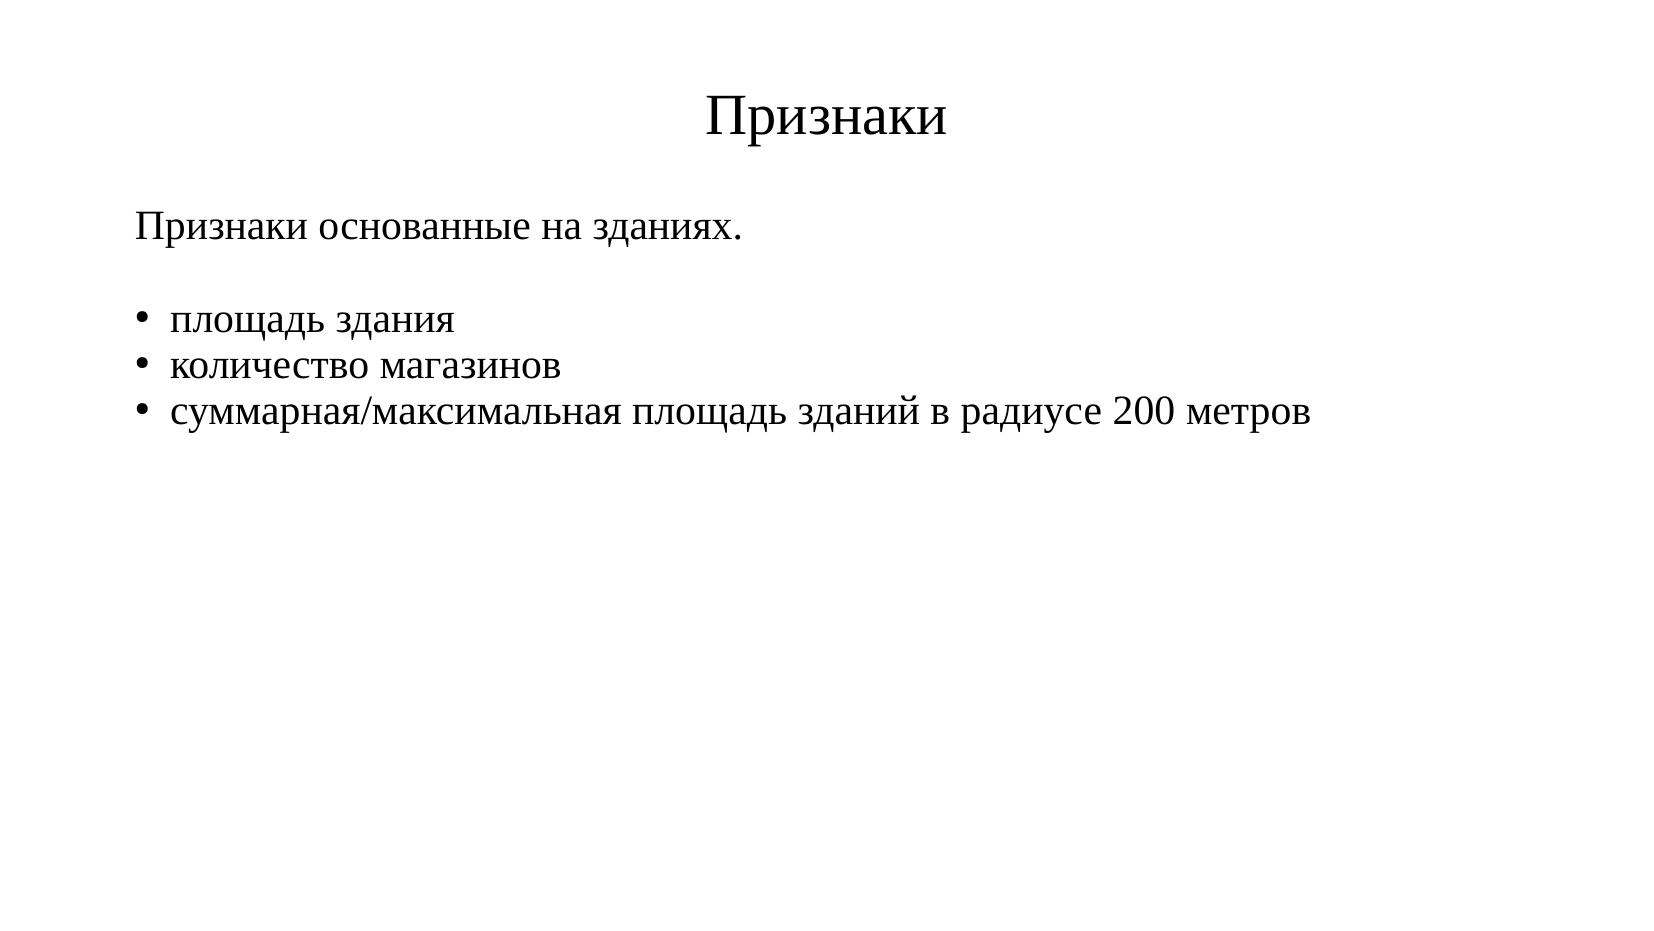

Признаки
Признаки основанные на зданиях.
площадь здания
количество магазинов
суммарная/максимальная площадь зданий в радиусе 200 метров